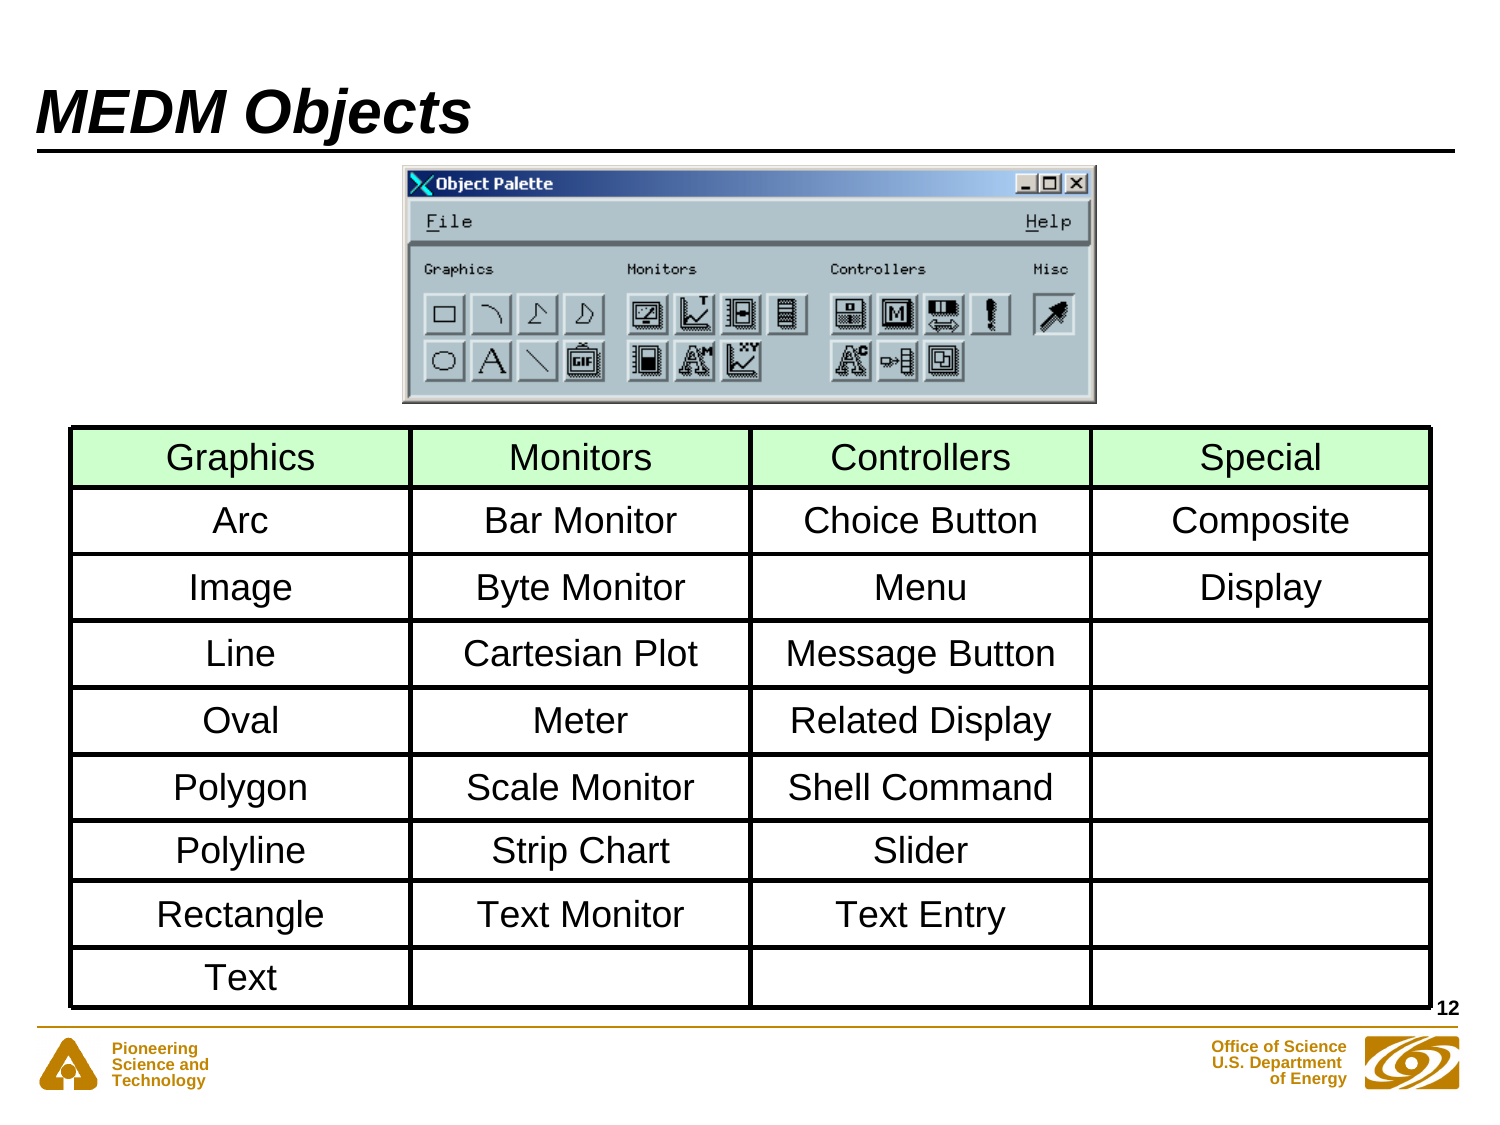

# MEDM Objects
Graphics
Monitors
Controllers
Special
Arc
Bar Monitor
Choice Button
Composite
Image
Byte Monitor
Menu
Display
Line
Cartesian Plot
Message Button
Oval
Meter
Related Display
Polygon
Scale Monitor
Shell Command
Polyline
Strip Chart
Slider
Rectangle
Text Monitor
Text Entry
Text
12